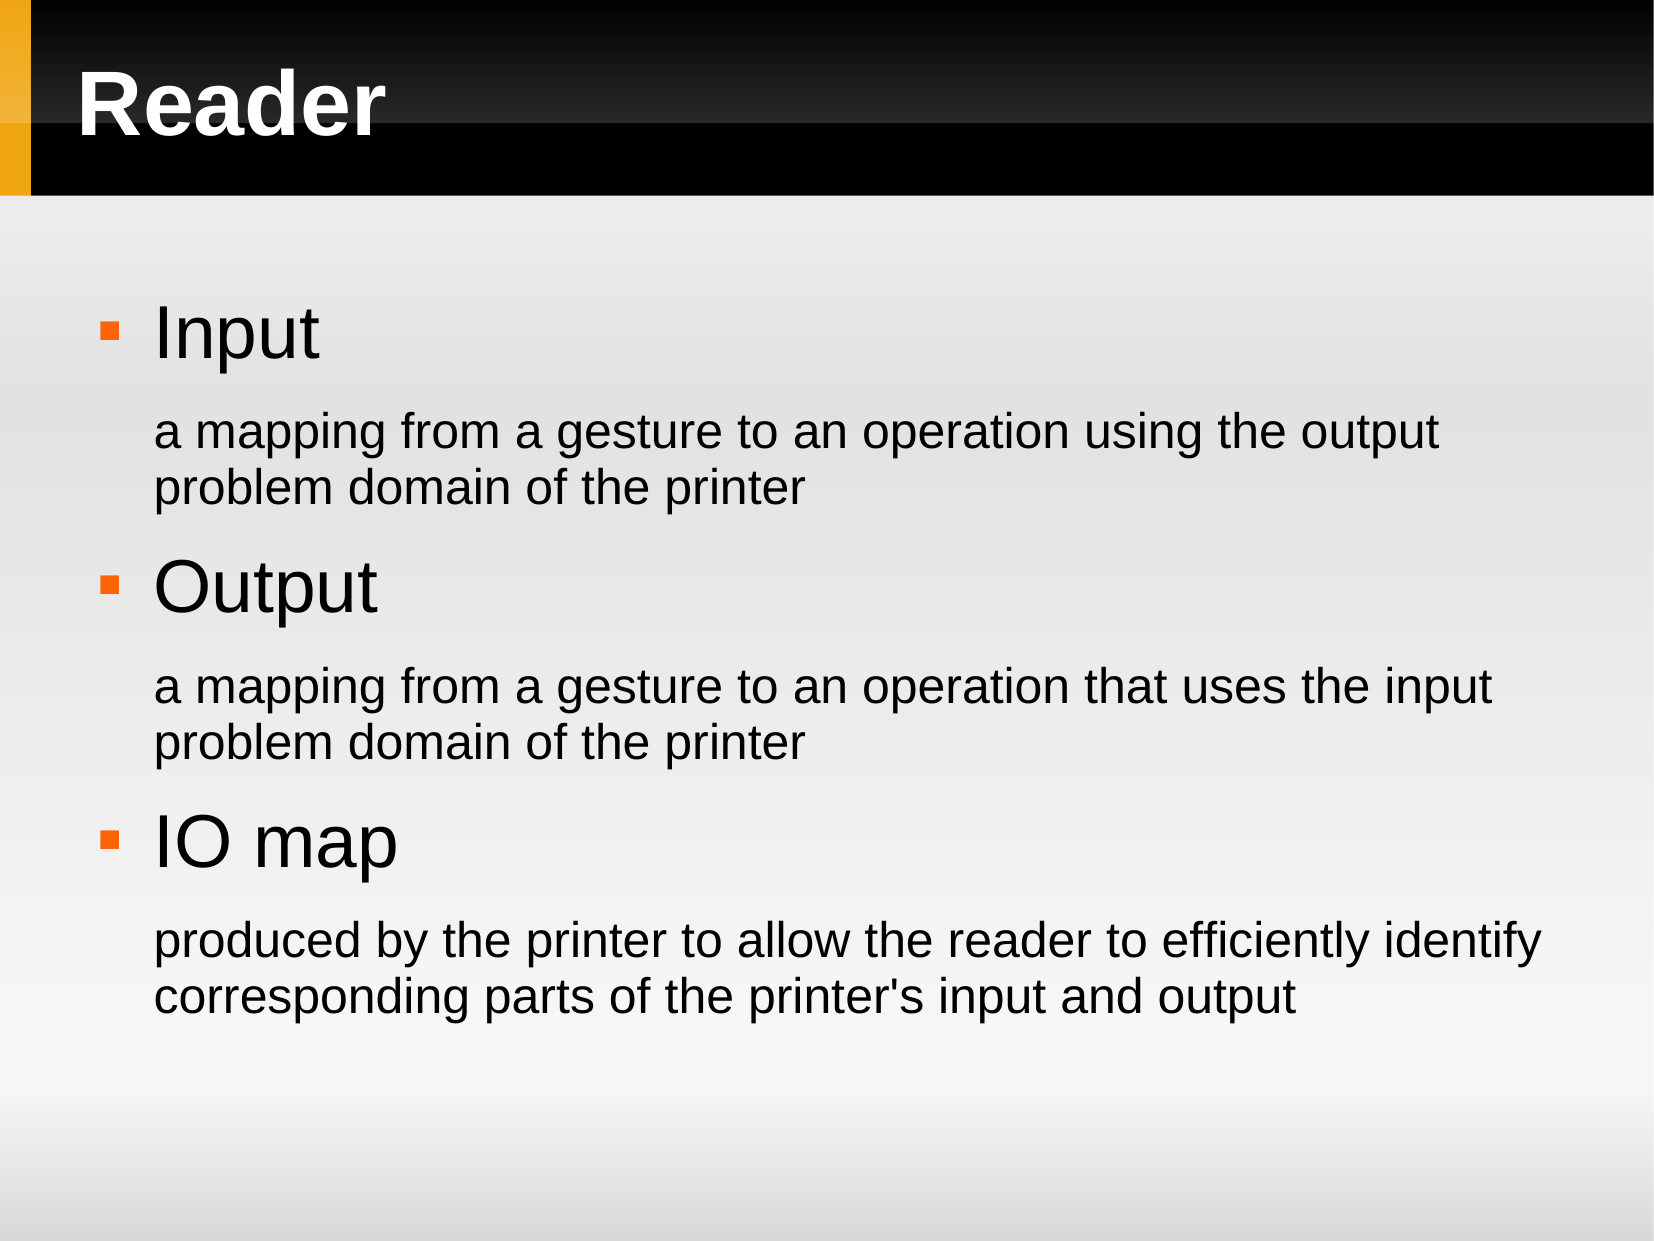

# Reader
Input
a mapping from a gesture to an operation using the output problem domain of the printer
Output
a mapping from a gesture to an operation that uses the input problem domain of the printer
IO map
produced by the printer to allow the reader to efficiently identify corresponding parts of the printer's input and output